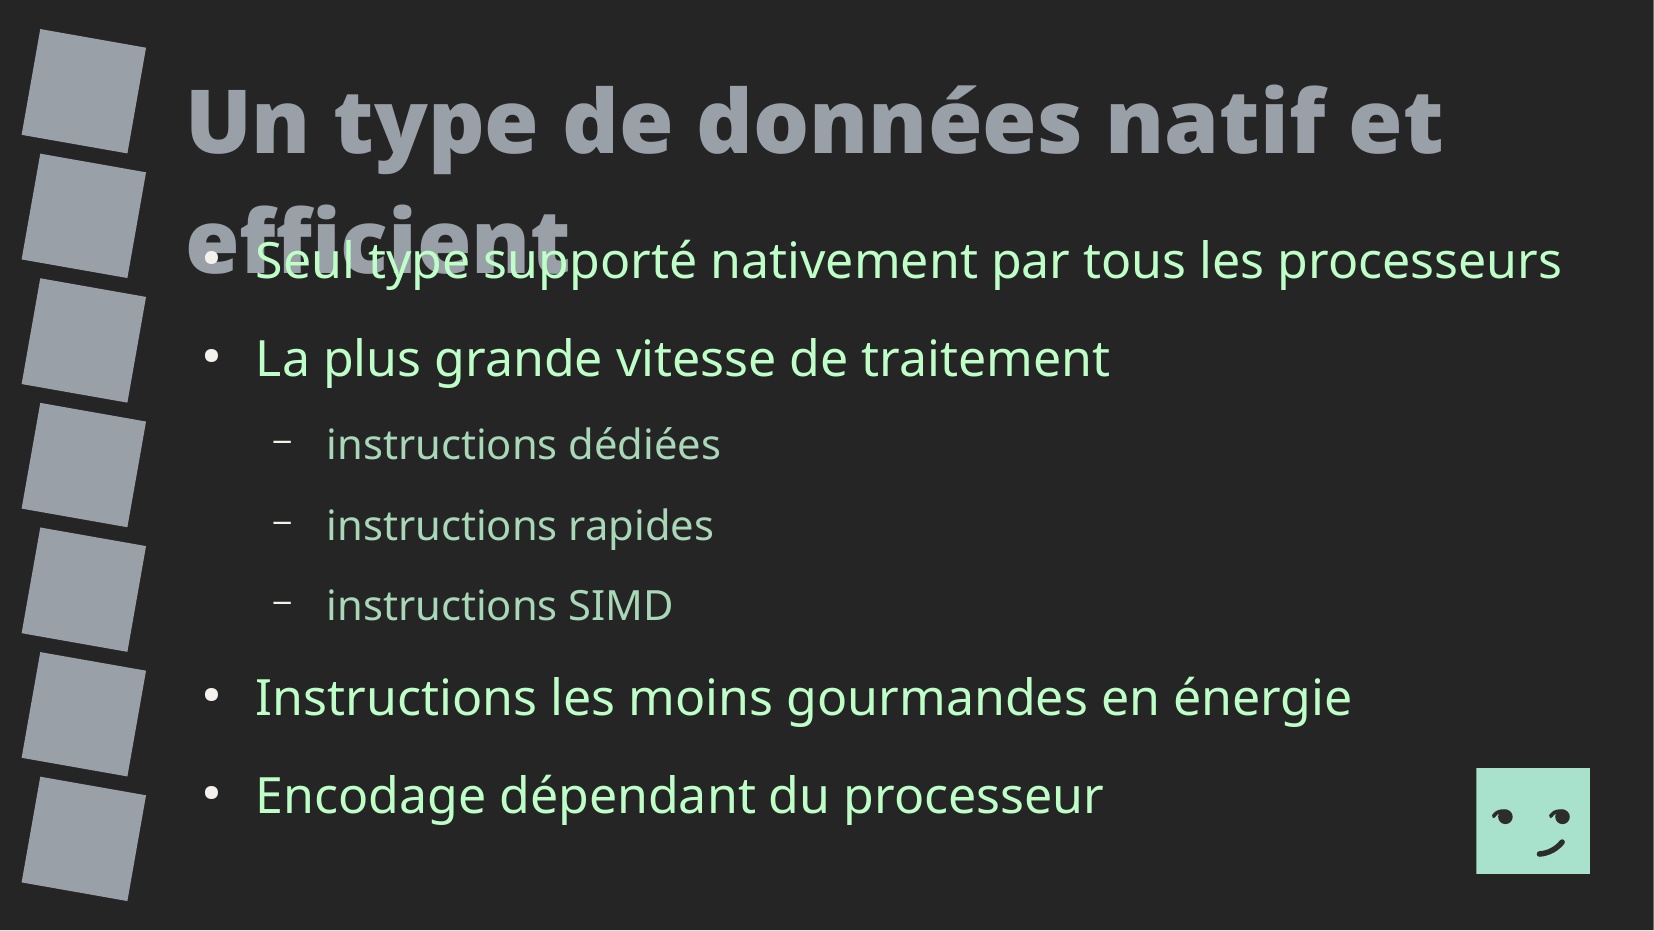

# Un type de données natif et efficient
Seul type supporté nativement par tous les processeurs
La plus grande vitesse de traitement
instructions dédiées
instructions rapides
instructions SIMD
Instructions les moins gourmandes en énergie
Encodage dépendant du processeur